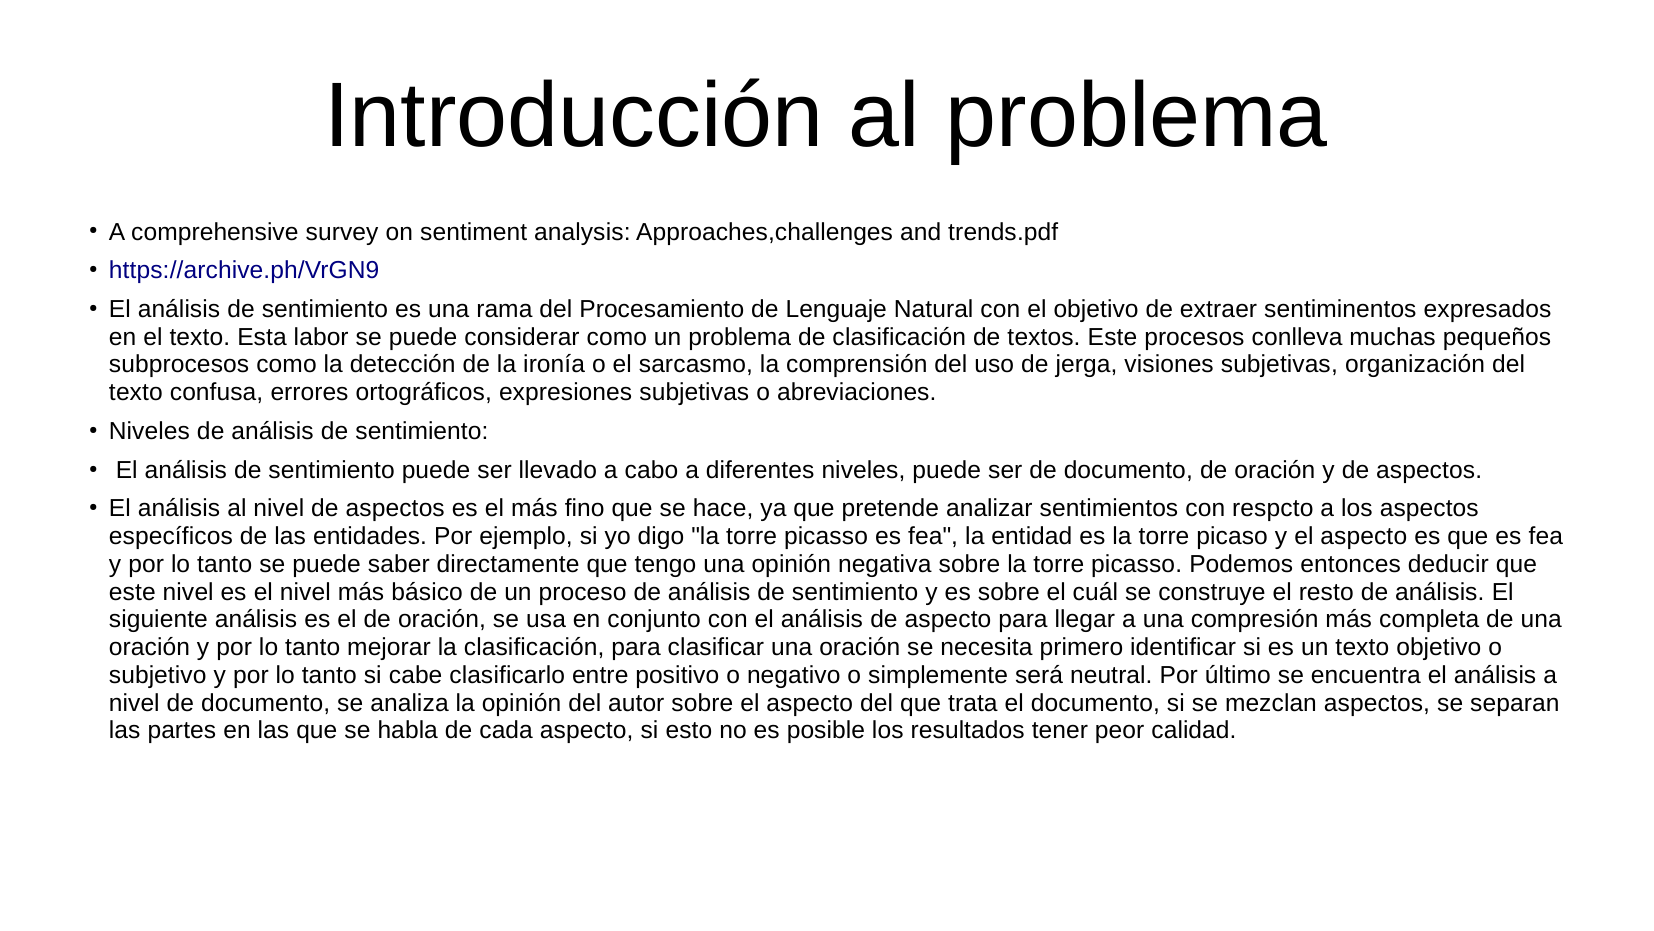

# Introducción al problema
A comprehensive survey on sentiment analysis: Approaches,challenges and trends.pdf
https://archive.ph/VrGN9
El análisis de sentimiento es una rama del Procesamiento de Lenguaje Natural con el objetivo de extraer sentiminentos expresados en el texto. Esta labor se puede considerar como un problema de clasificación de textos. Este procesos conlleva muchas pequeños subprocesos como la detección de la ironía o el sarcasmo, la comprensión del uso de jerga, visiones subjetivas, organización del texto confusa, errores ortográficos, expresiones subjetivas o abreviaciones.
Niveles de análisis de sentimiento:
 El análisis de sentimiento puede ser llevado a cabo a diferentes niveles, puede ser de documento, de oración y de aspectos.
El análisis al nivel de aspectos es el más fino que se hace, ya que pretende analizar sentimientos con respcto a los aspectos específicos de las entidades. Por ejemplo, si yo digo "la torre picasso es fea", la entidad es la torre picaso y el aspecto es que es fea y por lo tanto se puede saber directamente que tengo una opinión negativa sobre la torre picasso. Podemos entonces deducir que este nivel es el nivel más básico de un proceso de análisis de sentimiento y es sobre el cuál se construye el resto de análisis. El siguiente análisis es el de oración, se usa en conjunto con el análisis de aspecto para llegar a una compresión más completa de una oración y por lo tanto mejorar la clasificación, para clasificar una oración se necesita primero identificar si es un texto objetivo o subjetivo y por lo tanto si cabe clasificarlo entre positivo o negativo o simplemente será neutral. Por último se encuentra el análisis a nivel de documento, se analiza la opinión del autor sobre el aspecto del que trata el documento, si se mezclan aspectos, se separan las partes en las que se habla de cada aspecto, si esto no es posible los resultados tener peor calidad.